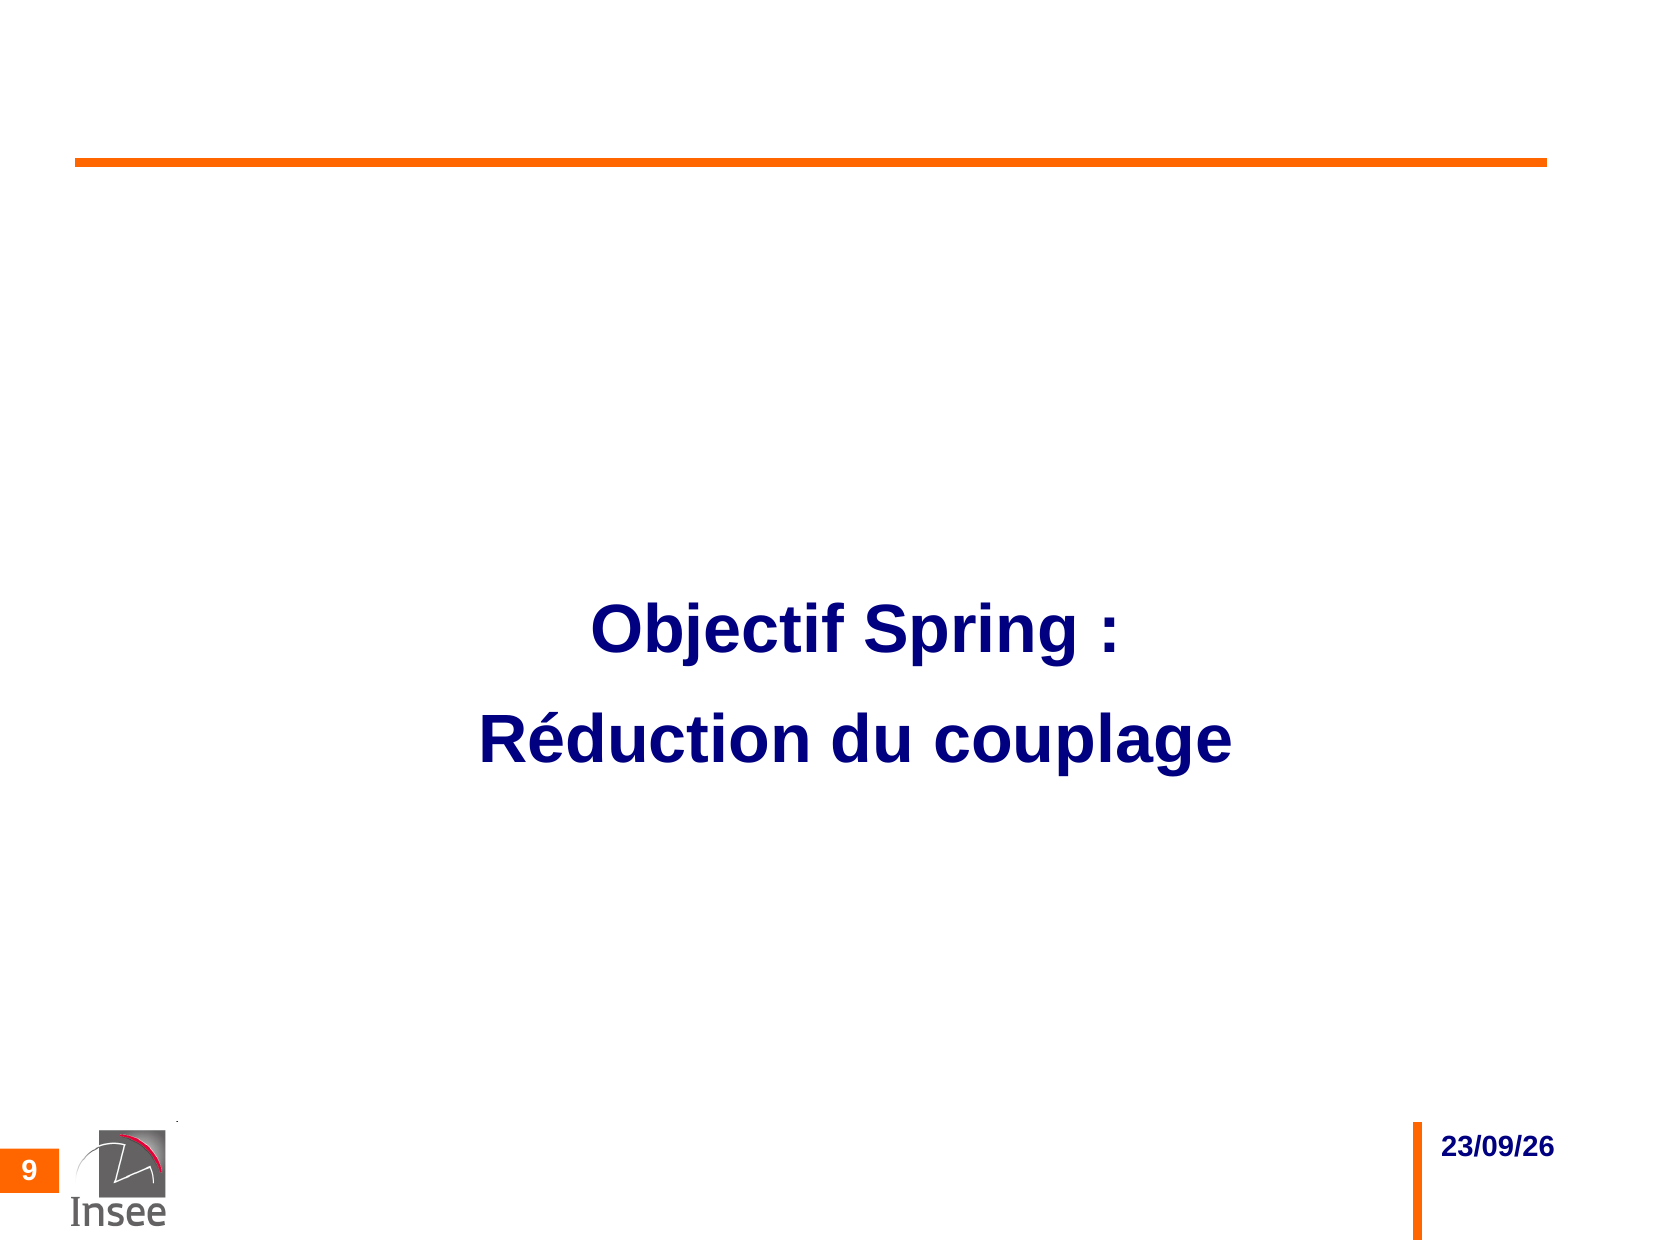

# Objectif Spring :
Réduction du couplage
9